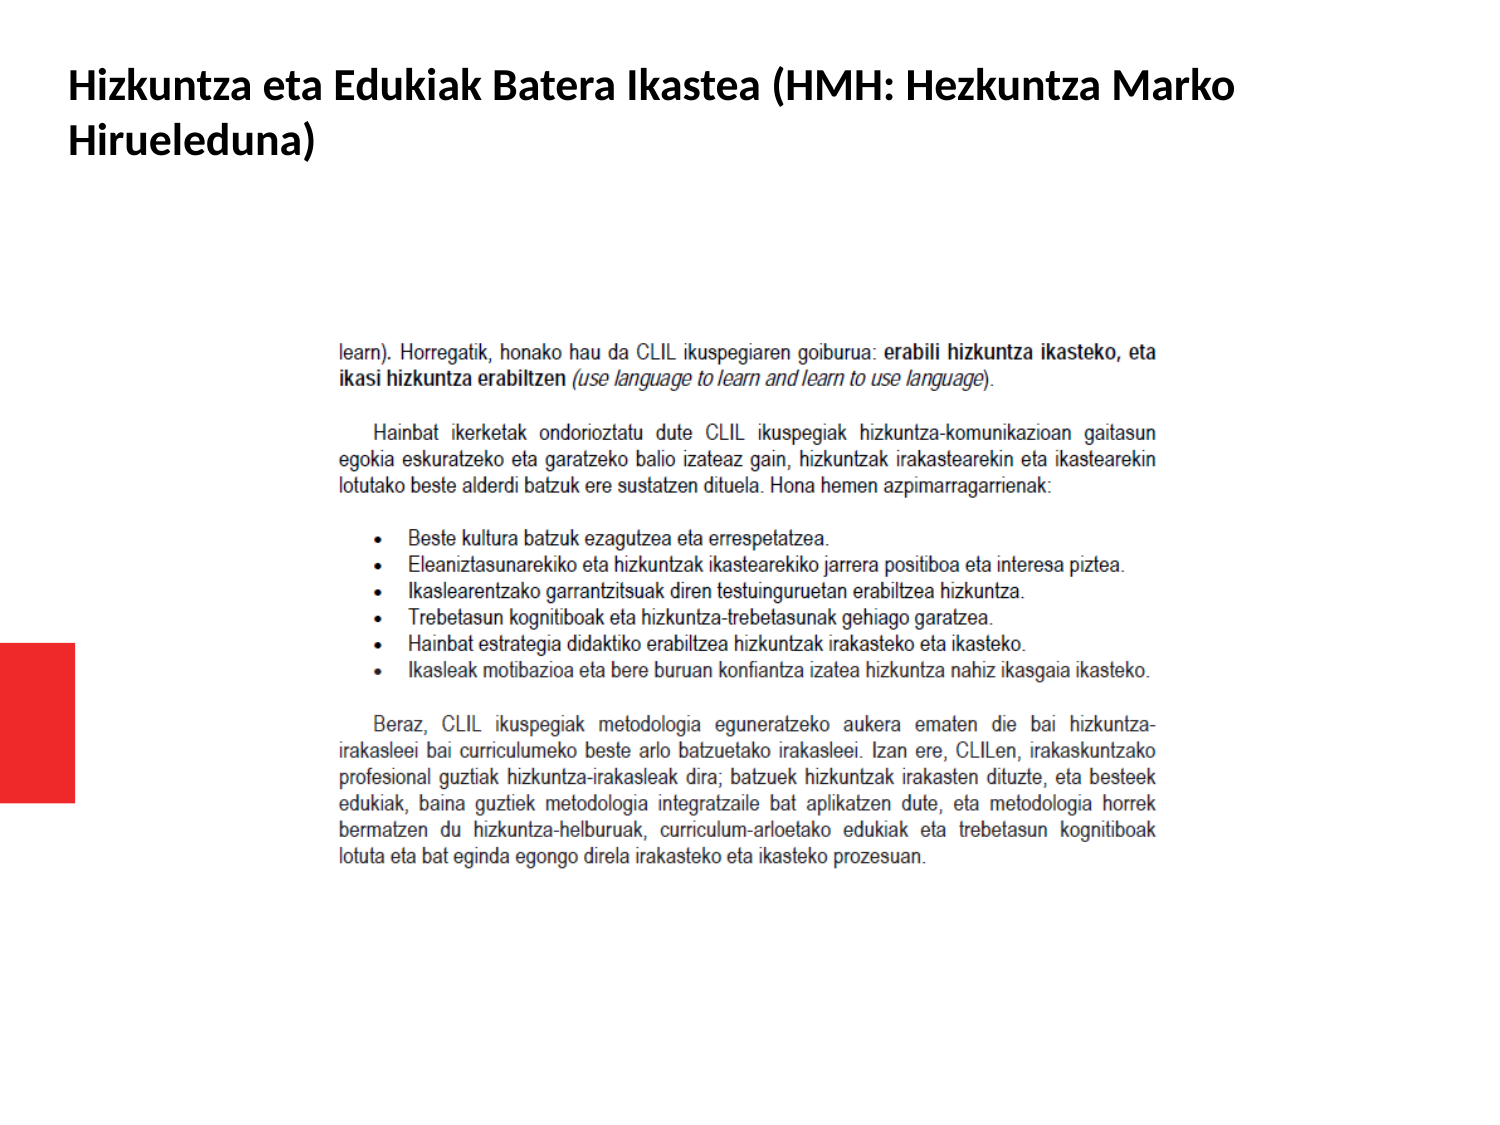

# Hizkuntza eta Edukiak Batera Ikastea (HMH: Hezkuntza Marko Hirueleduna)